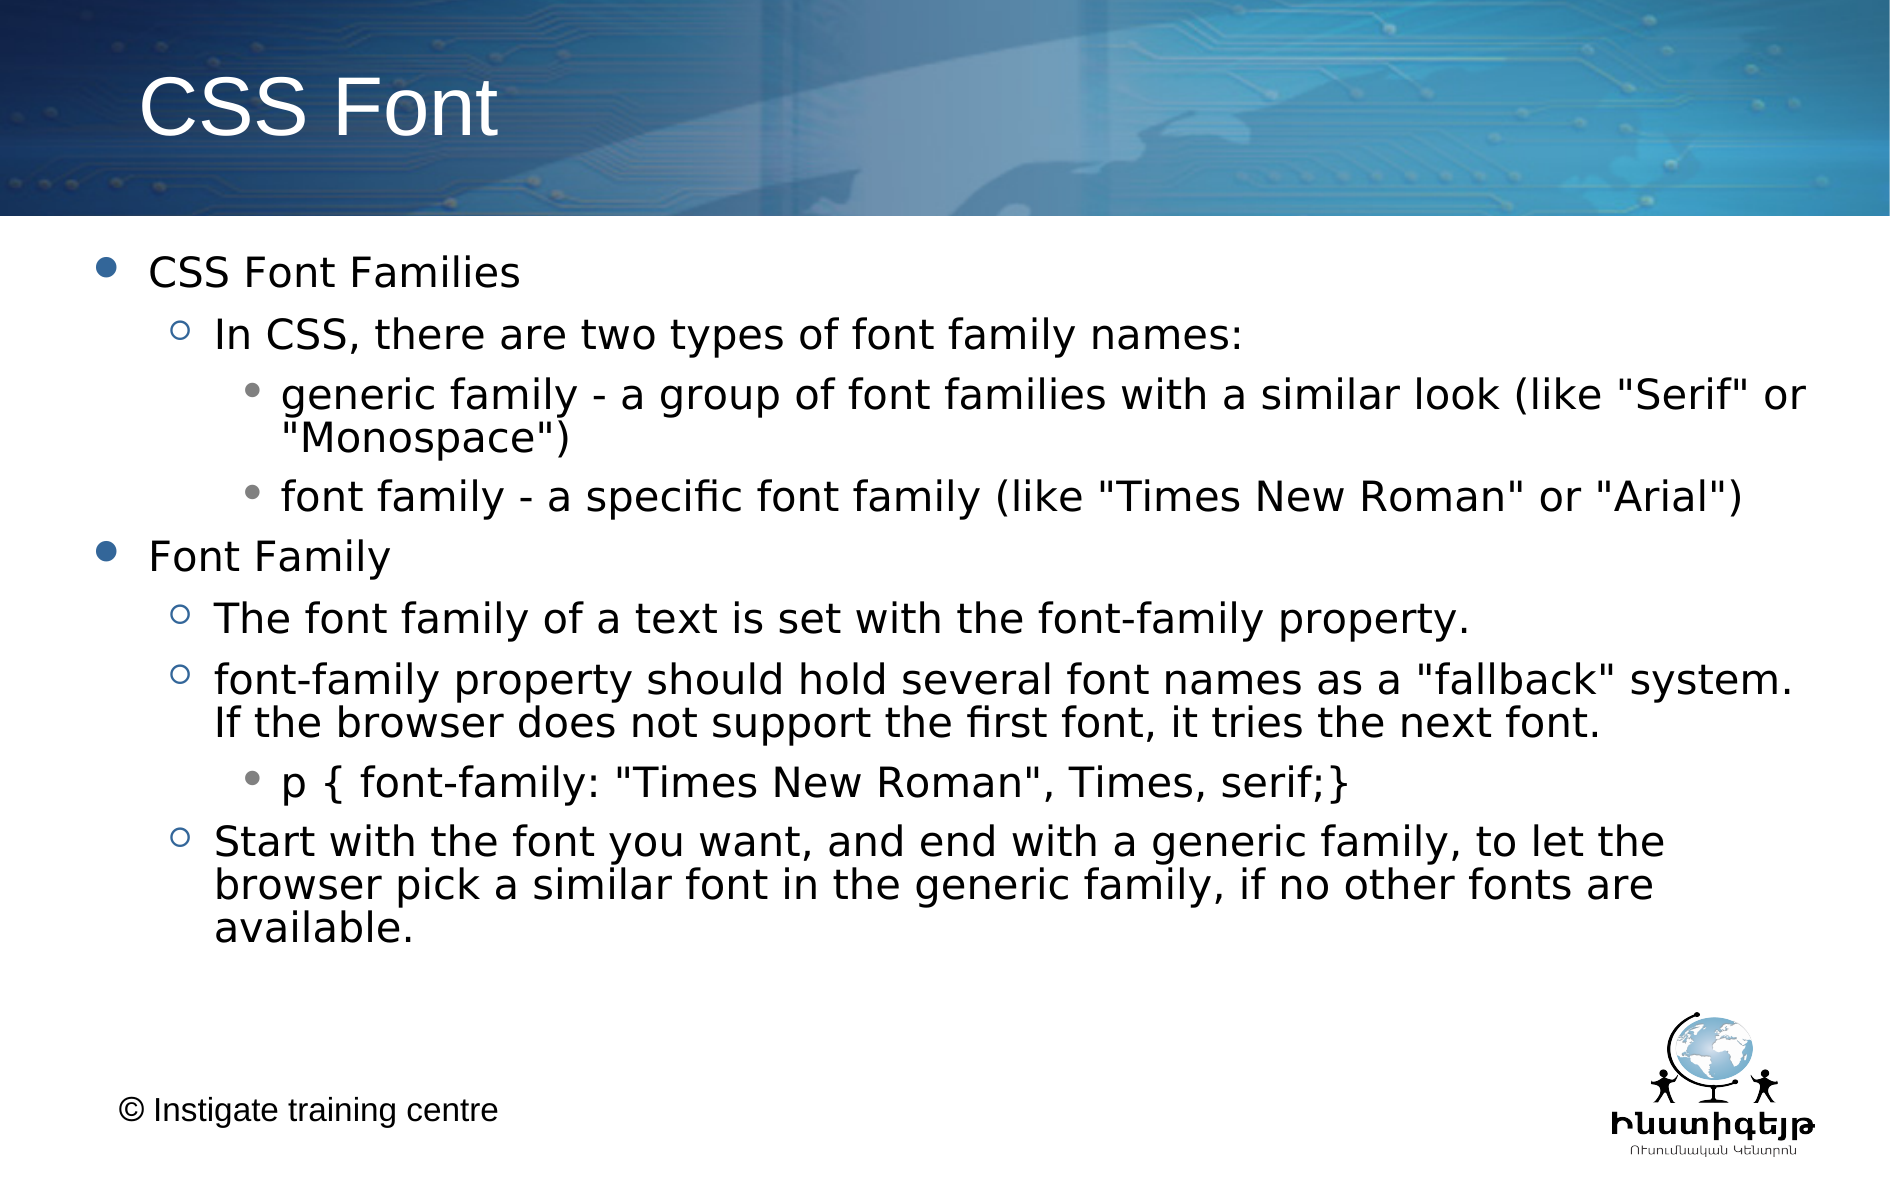

CSS Font
# CSS Font Families
In CSS, there are two types of font family names:
generic family - a group of font families with a similar look (like "Serif" or "Monospace")
font family - a specific font family (like "Times New Roman" or "Arial")
Font Family
The font family of a text is set with the font-family property.
font-family property should hold several font names as a "fallback" system. If the browser does not support the first font, it tries the next font.
p { font-family: "Times New Roman", Times, serif;}
Start with the font you want, and end with a generic family, to let the browser pick a similar font in the generic family, if no other fonts are available.